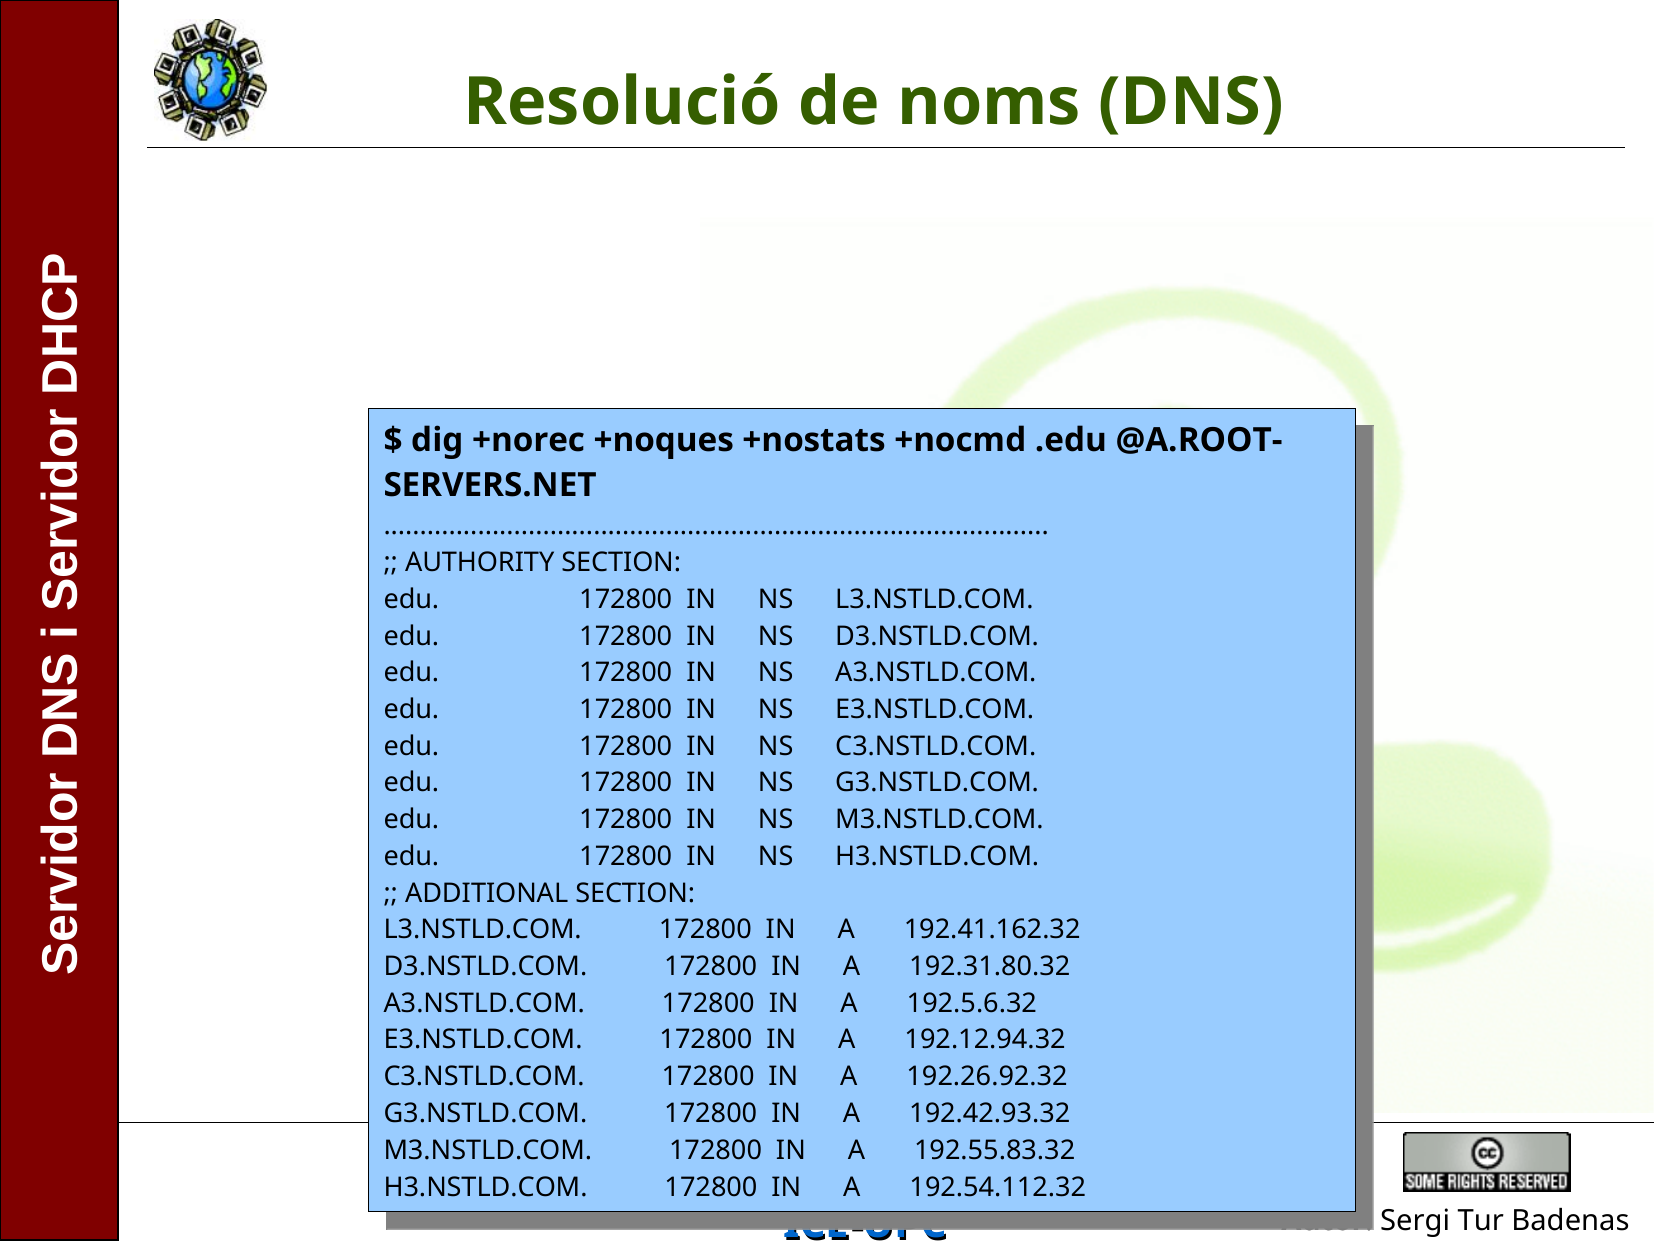

# Resolució de noms (DNS)
$ dig +norec +noques +nostats +nocmd .edu @A.ROOT-SERVERS.NET
............................................................................................
;; AUTHORITY SECTION:
edu. 172800 IN NS L3.NSTLD.COM.
edu. 172800 IN NS D3.NSTLD.COM.
edu. 172800 IN NS A3.NSTLD.COM.
edu. 172800 IN NS E3.NSTLD.COM.
edu. 172800 IN NS C3.NSTLD.COM.
edu. 172800 IN NS G3.NSTLD.COM.
edu. 172800 IN NS M3.NSTLD.COM.
edu. 172800 IN NS H3.NSTLD.COM.
;; ADDITIONAL SECTION:
L3.NSTLD.COM. 172800 IN A 192.41.162.32
D3.NSTLD.COM. 172800 IN A 192.31.80.32
A3.NSTLD.COM. 172800 IN A 192.5.6.32
E3.NSTLD.COM. 172800 IN A 192.12.94.32
C3.NSTLD.COM. 172800 IN A 192.26.92.32
G3.NSTLD.COM. 172800 IN A 192.42.93.32
M3.NSTLD.COM. 172800 IN A 192.55.83.32
H3.NSTLD.COM. 172800 IN A 192.54.112.32